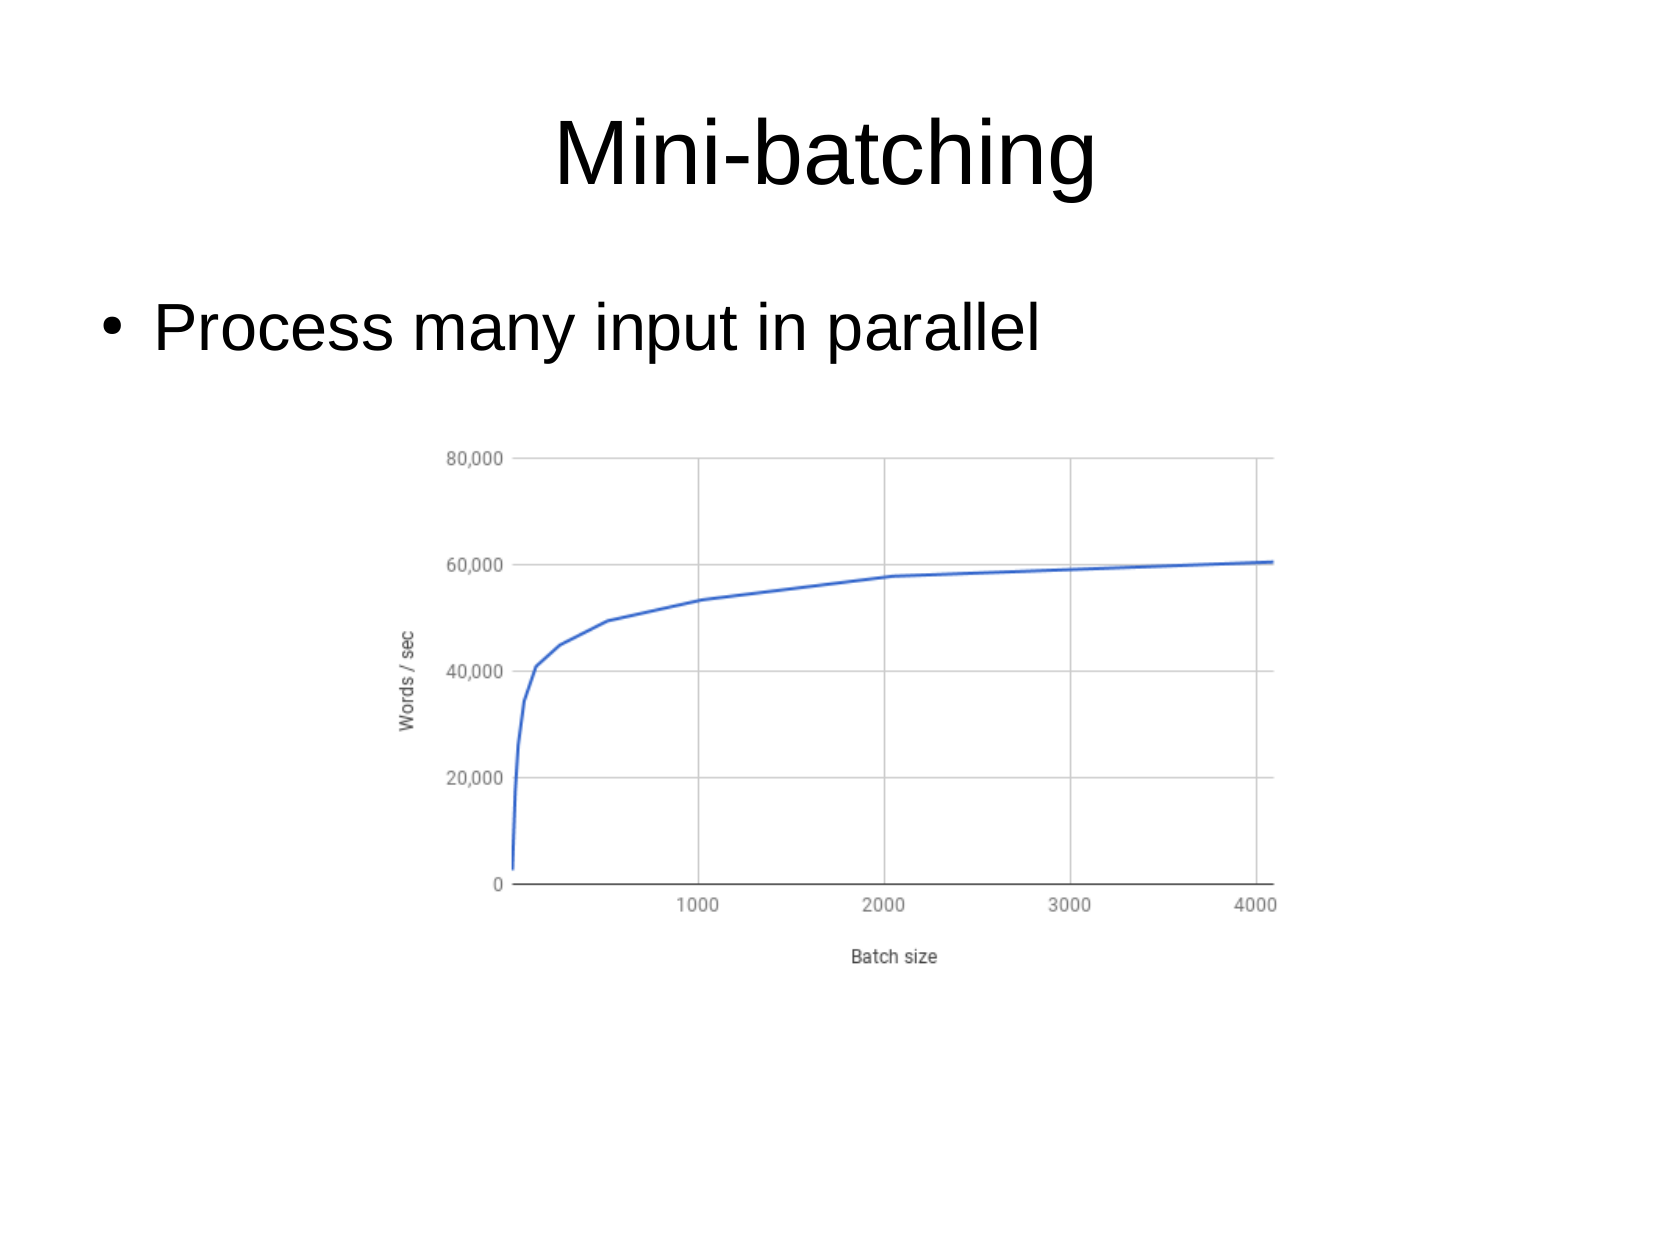

# Mini-batching
Process many input in parallel